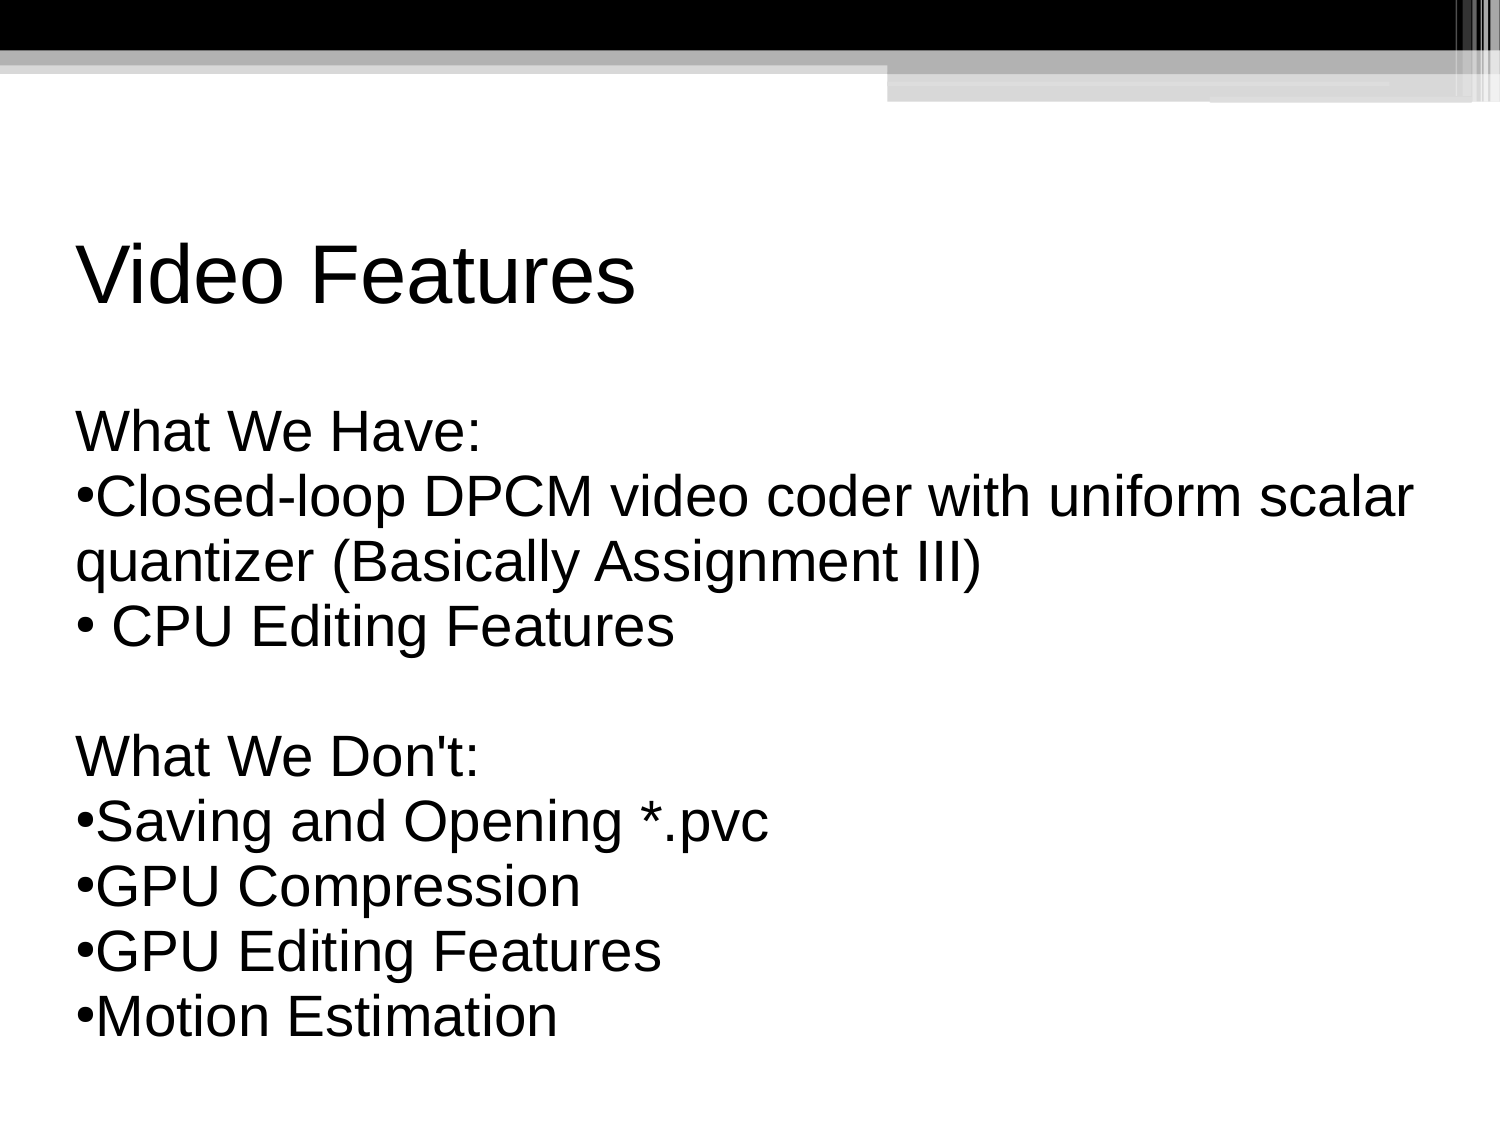

# Video Features
What We Have:
Closed-loop DPCM video coder with uniform scalar quantizer (Basically Assignment III)
 CPU Editing Features
What We Don't:
Saving and Opening *.pvc
GPU Compression
GPU Editing Features
Motion Estimation